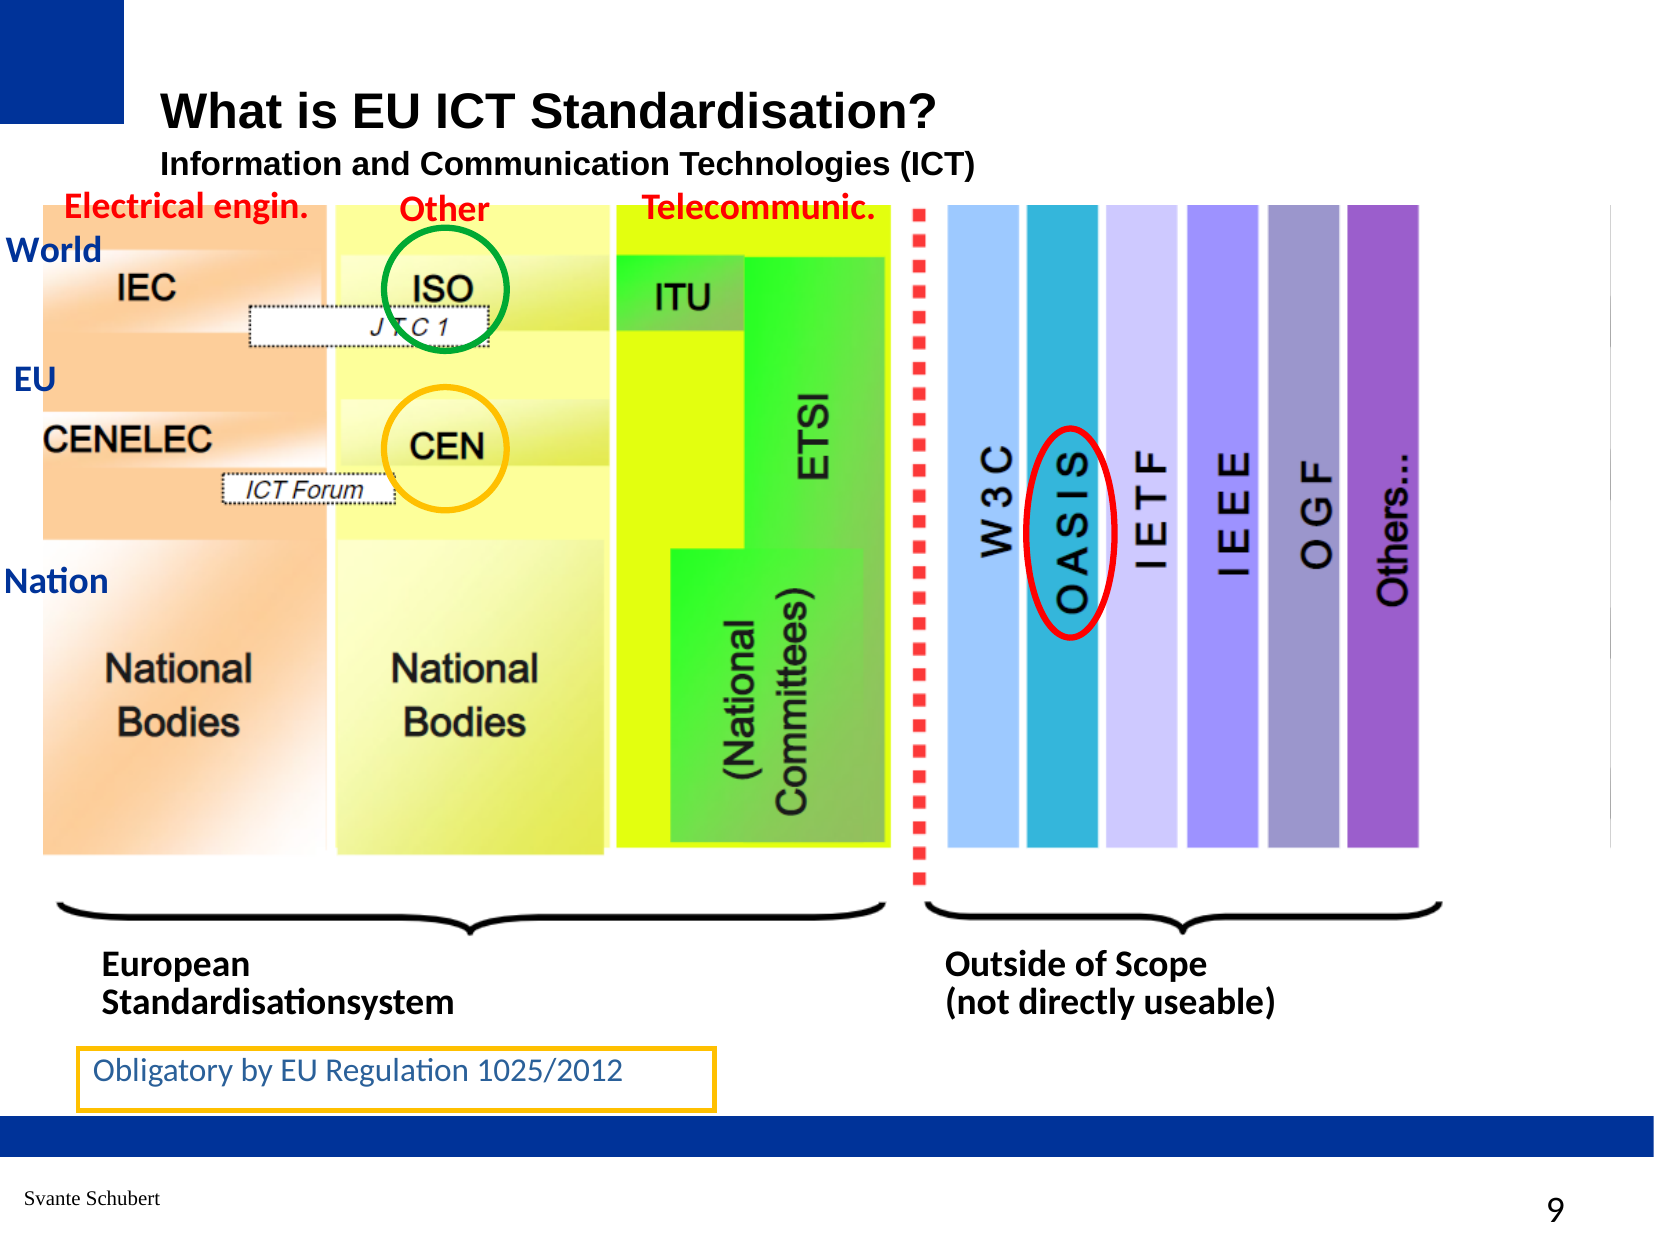

What is EU ICT Standardisation?
Information and Communication Technologies (ICT)
Electrical engin.
Telecommunic.
Other
World
# test
EU
Nation
European Standardisationsystem
Outside of Scope
(not directly useable)
Obligatory by EU Regulation 1025/2012
Svante Schubert